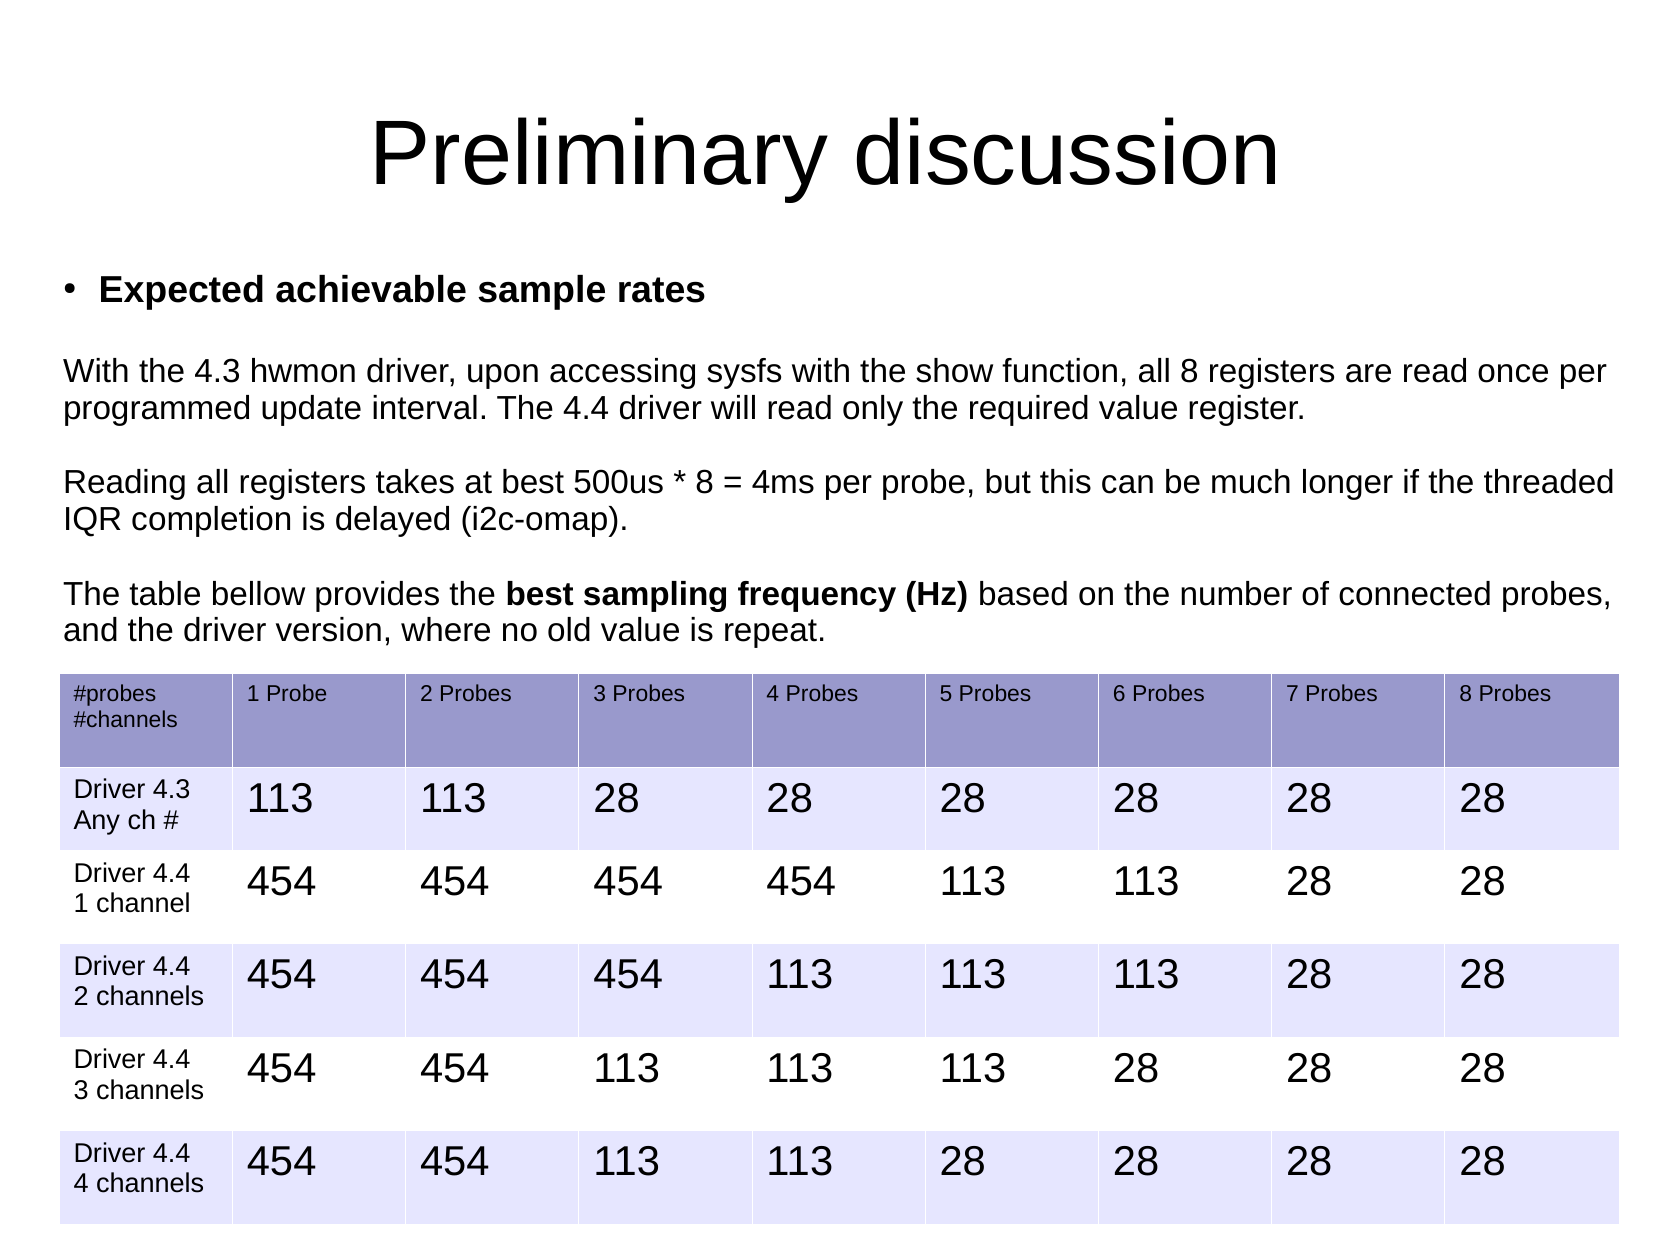

# Preliminary discussion
Expected achievable sample rates
With the 4.3 hwmon driver, upon accessing sysfs with the show function, all 8 registers are read once per programmed update interval. The 4.4 driver will read only the required value register.
Reading all registers takes at best 500us * 8 = 4ms per probe, but this can be much longer if the threaded IQR completion is delayed (i2c-omap).
The table bellow provides the best sampling frequency (Hz) based on the number of connected probes, and the driver version, where no old value is repeat.
| #probes #channels | 1 Probe | 2 Probes | 3 Probes | 4 Probes | 5 Probes | 6 Probes | 7 Probes | 8 Probes |
| --- | --- | --- | --- | --- | --- | --- | --- | --- |
| Driver 4.3 Any ch # | 113 | 113 | 28 | 28 | 28 | 28 | 28 | 28 |
| Driver 4.4 1 channel | 454 | 454 | 454 | 454 | 113 | 113 | 28 | 28 |
| Driver 4.4 2 channels | 454 | 454 | 454 | 113 | 113 | 113 | 28 | 28 |
| Driver 4.4 3 channels | 454 | 454 | 113 | 113 | 113 | 28 | 28 | 28 |
| Driver 4.4 4 channels | 454 | 454 | 113 | 113 | 28 | 28 | 28 | 28 |